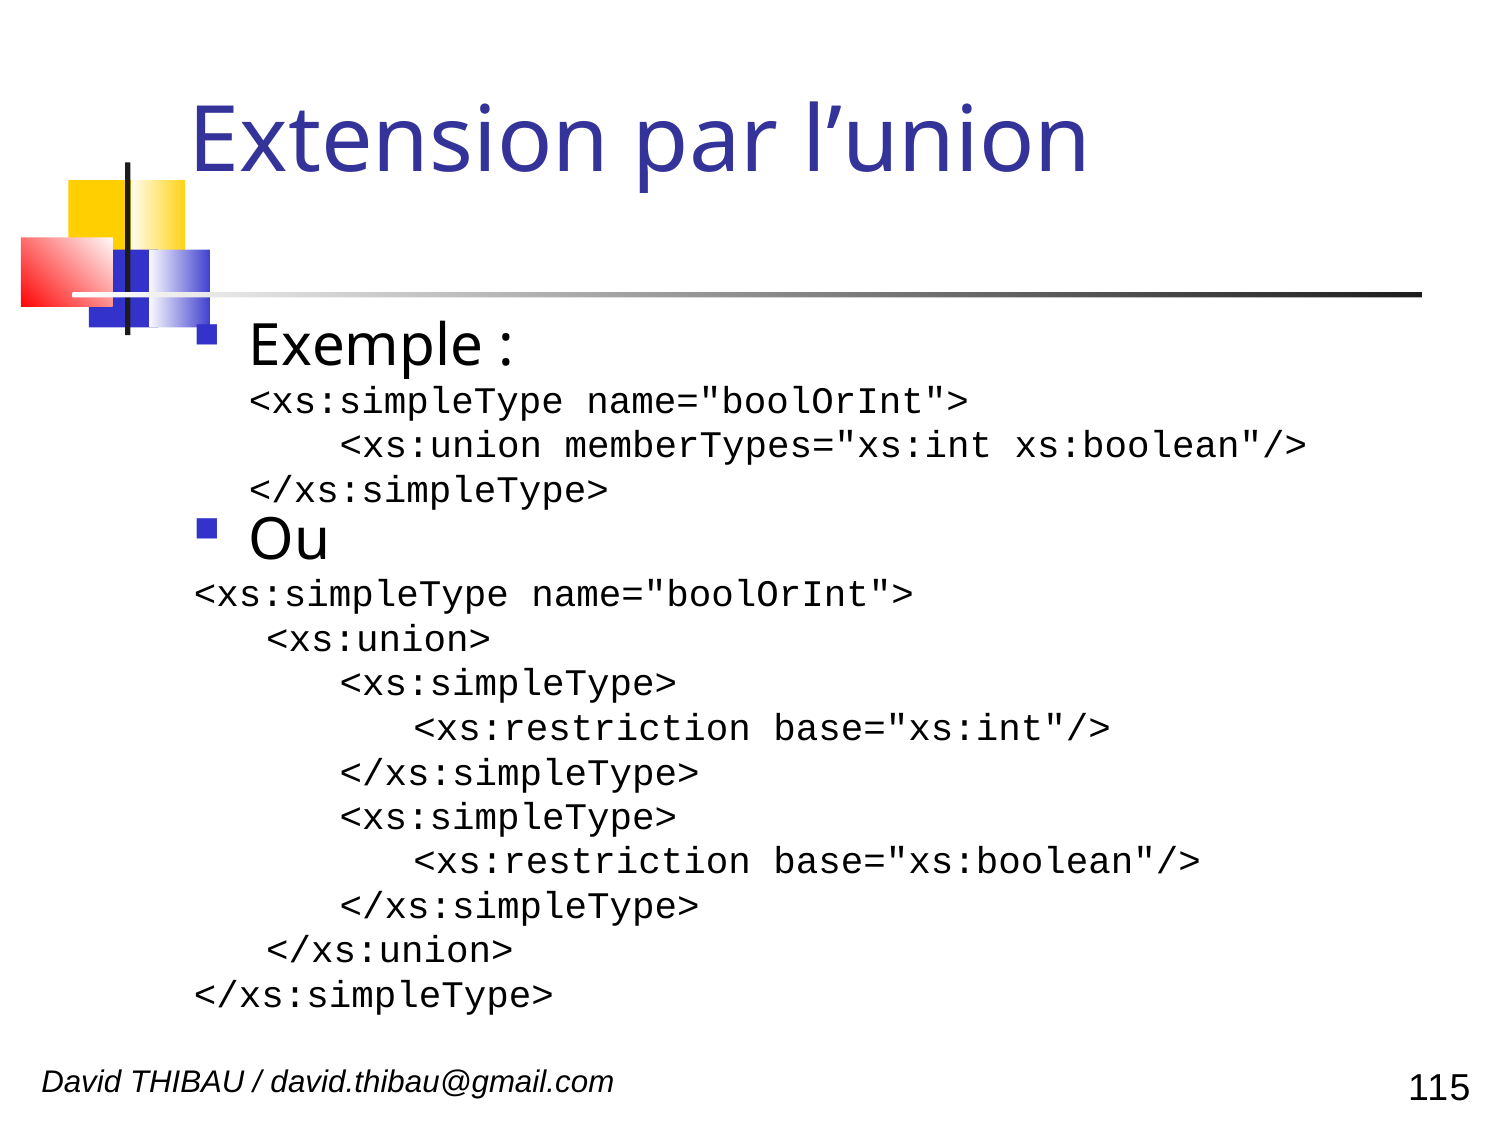

# Extension par l’union
Exemple :
	<xs:simpleType name="boolOrInt">
			<xs:union memberTypes="xs:int xs:boolean"/>
	</xs:simpleType>
Ou
<xs:simpleType name="boolOrInt">
		<xs:union>
			<xs:simpleType>
				<xs:restriction base="xs:int"/>
			</xs:simpleType>
			<xs:simpleType>
				<xs:restriction base="xs:boolean"/>
			</xs:simpleType>
		</xs:union>
</xs:simpleType>